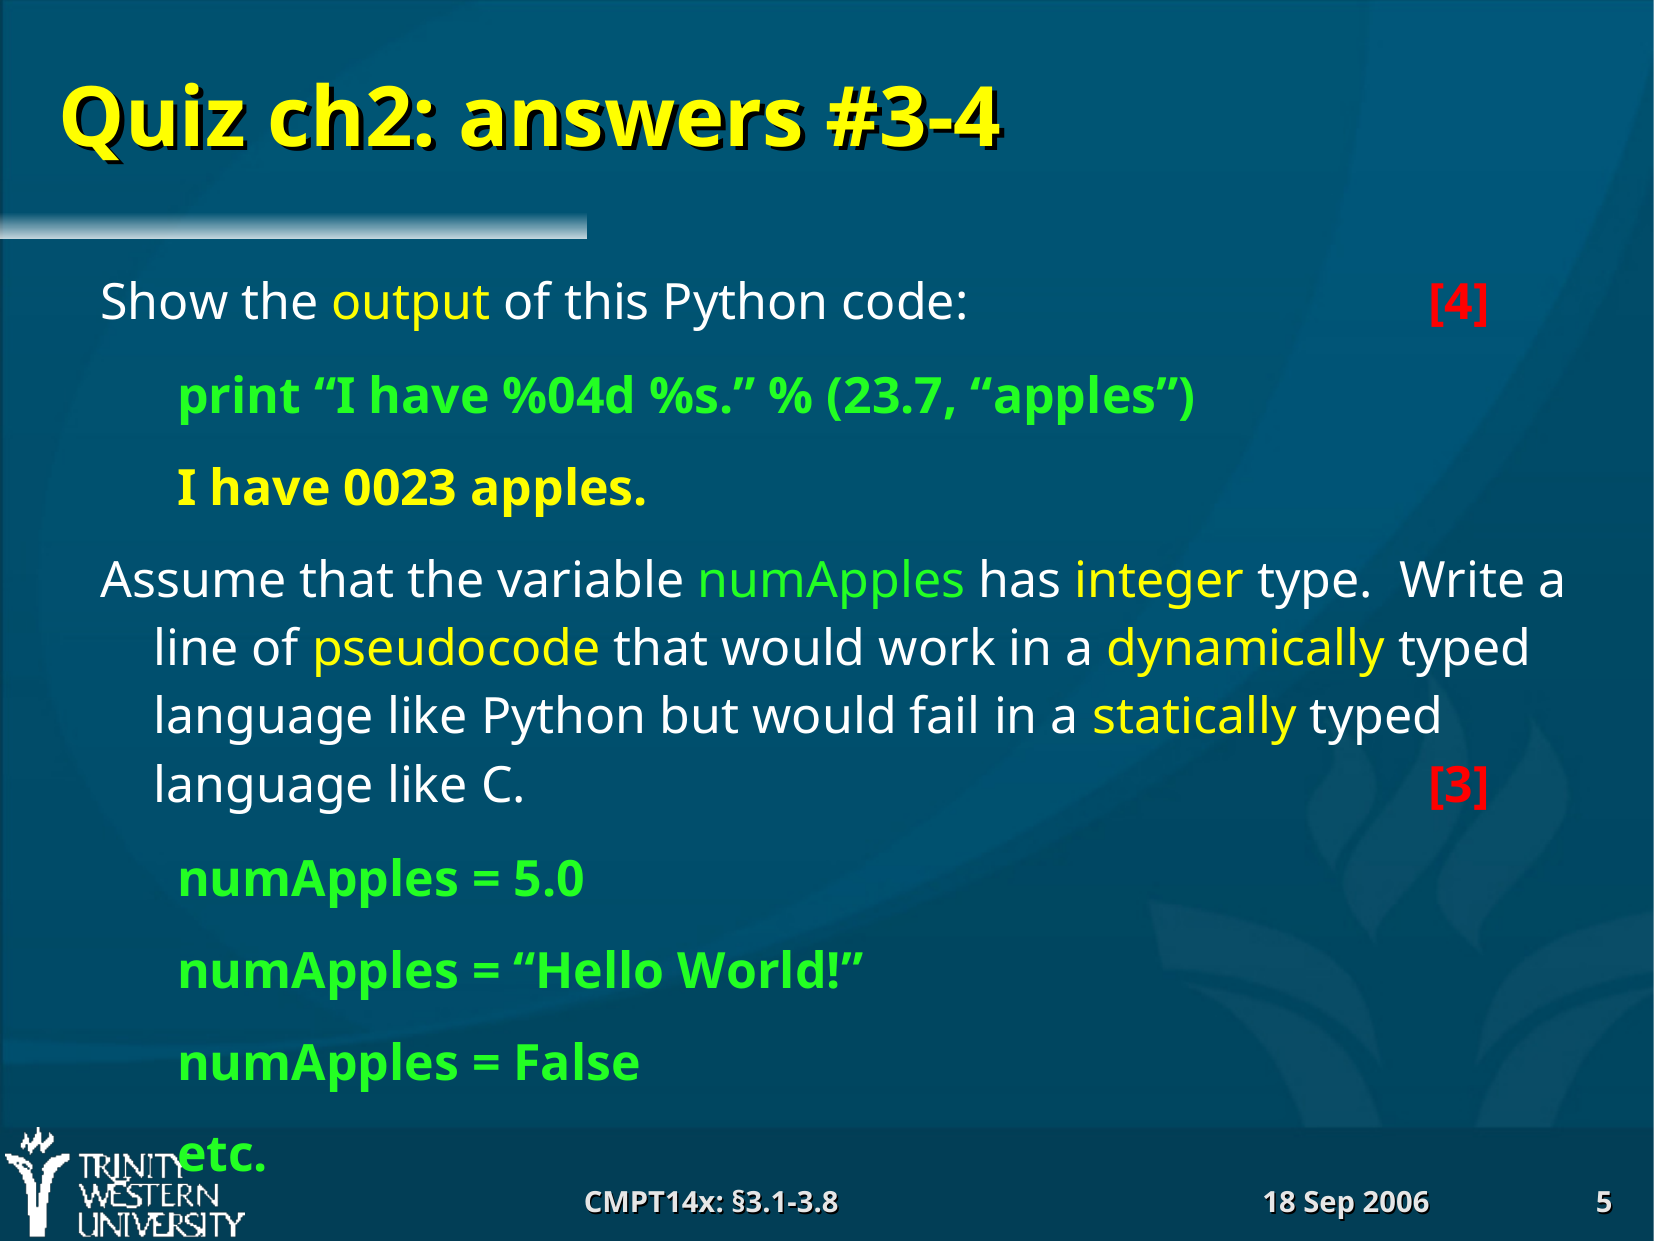

# Quiz ch2: answers #3-4
Show the output of this Python code:							[4]
print “I have %04d %s.” % (23.7, “apples”)
I have 0023 apples.
Assume that the variable numApples has integer type. Write a line of pseudocode that would work in a dynamically typed language like Python but would fail in a statically typed language like C.													[3]
numApples = 5.0
numApples = “Hello World!”
numApples = False
etc.
CMPT14x: §3.1-3.8
18 Sep 2006
5